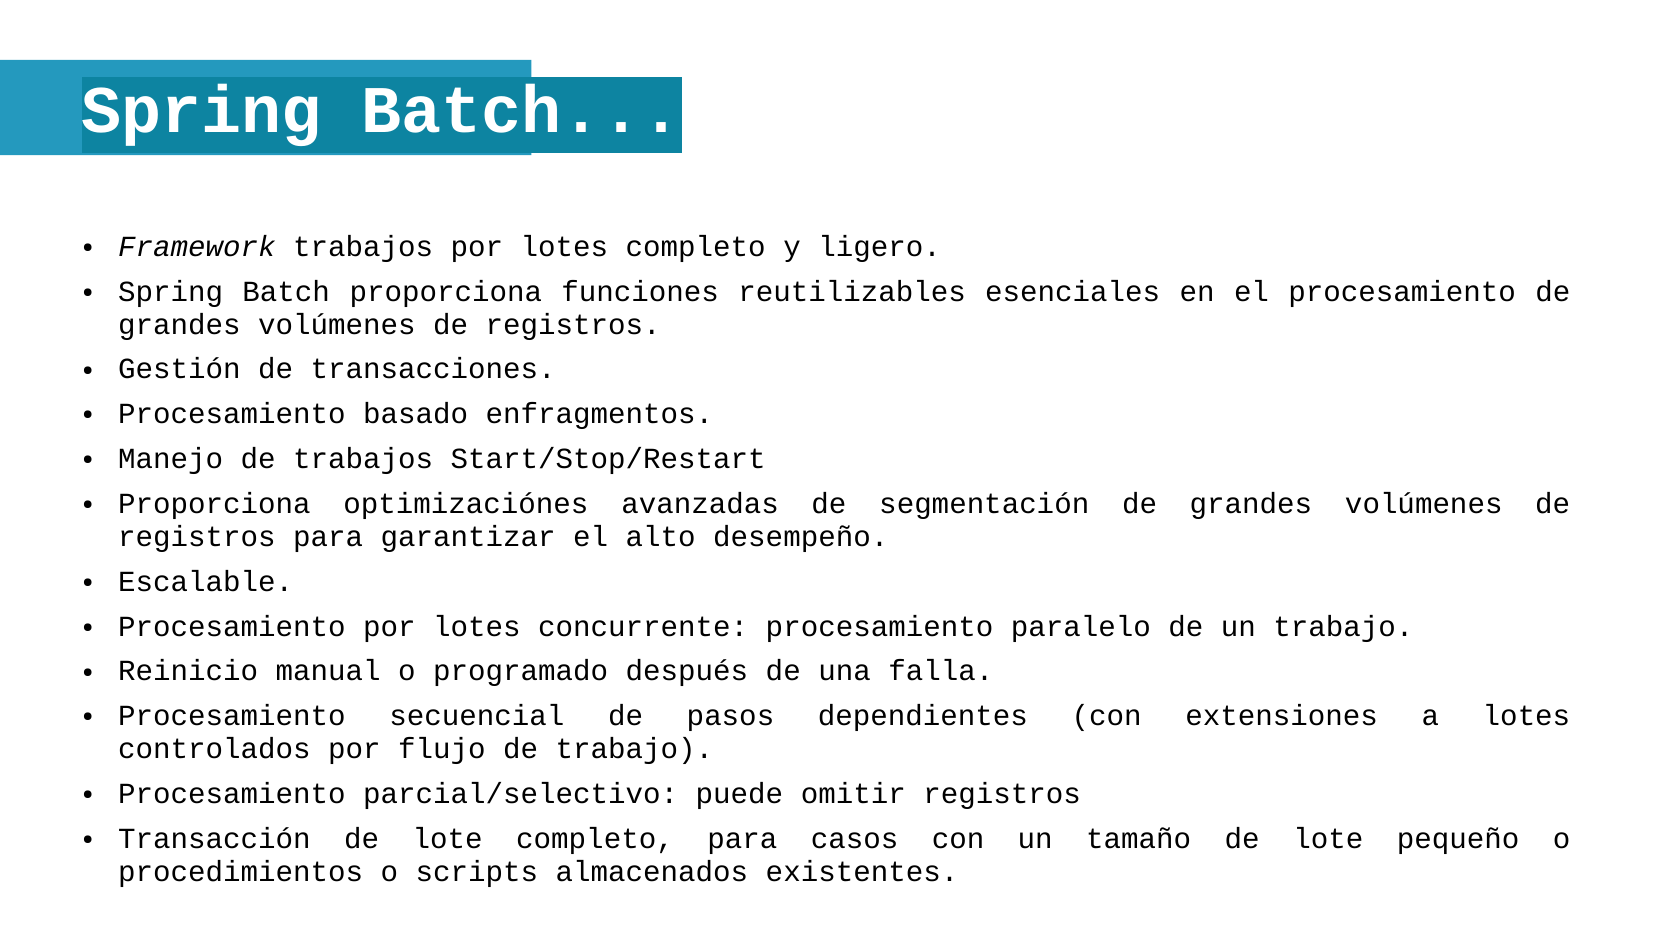

Spring Batch...
# Framework trabajos por lotes completo y ligero.
Spring Batch proporciona funciones reutilizables esenciales en el procesamiento de grandes volúmenes de registros.
Gestión de transacciones.
Procesamiento basado enfragmentos.
Manejo de trabajos Start/Stop/Restart
Proporciona optimizaciónes avanzadas de segmentación de grandes volúmenes de registros para garantizar el alto desempeño.
Escalable.
Procesamiento por lotes concurrente: procesamiento paralelo de un trabajo.
Reinicio manual o programado después de una falla.
Procesamiento secuencial de pasos dependientes (con extensiones a lotes controlados por flujo de trabajo).
Procesamiento parcial/selectivo: puede omitir registros
Transacción de lote completo, para casos con un tamaño de lote pequeño o procedimientos o scripts almacenados existentes.